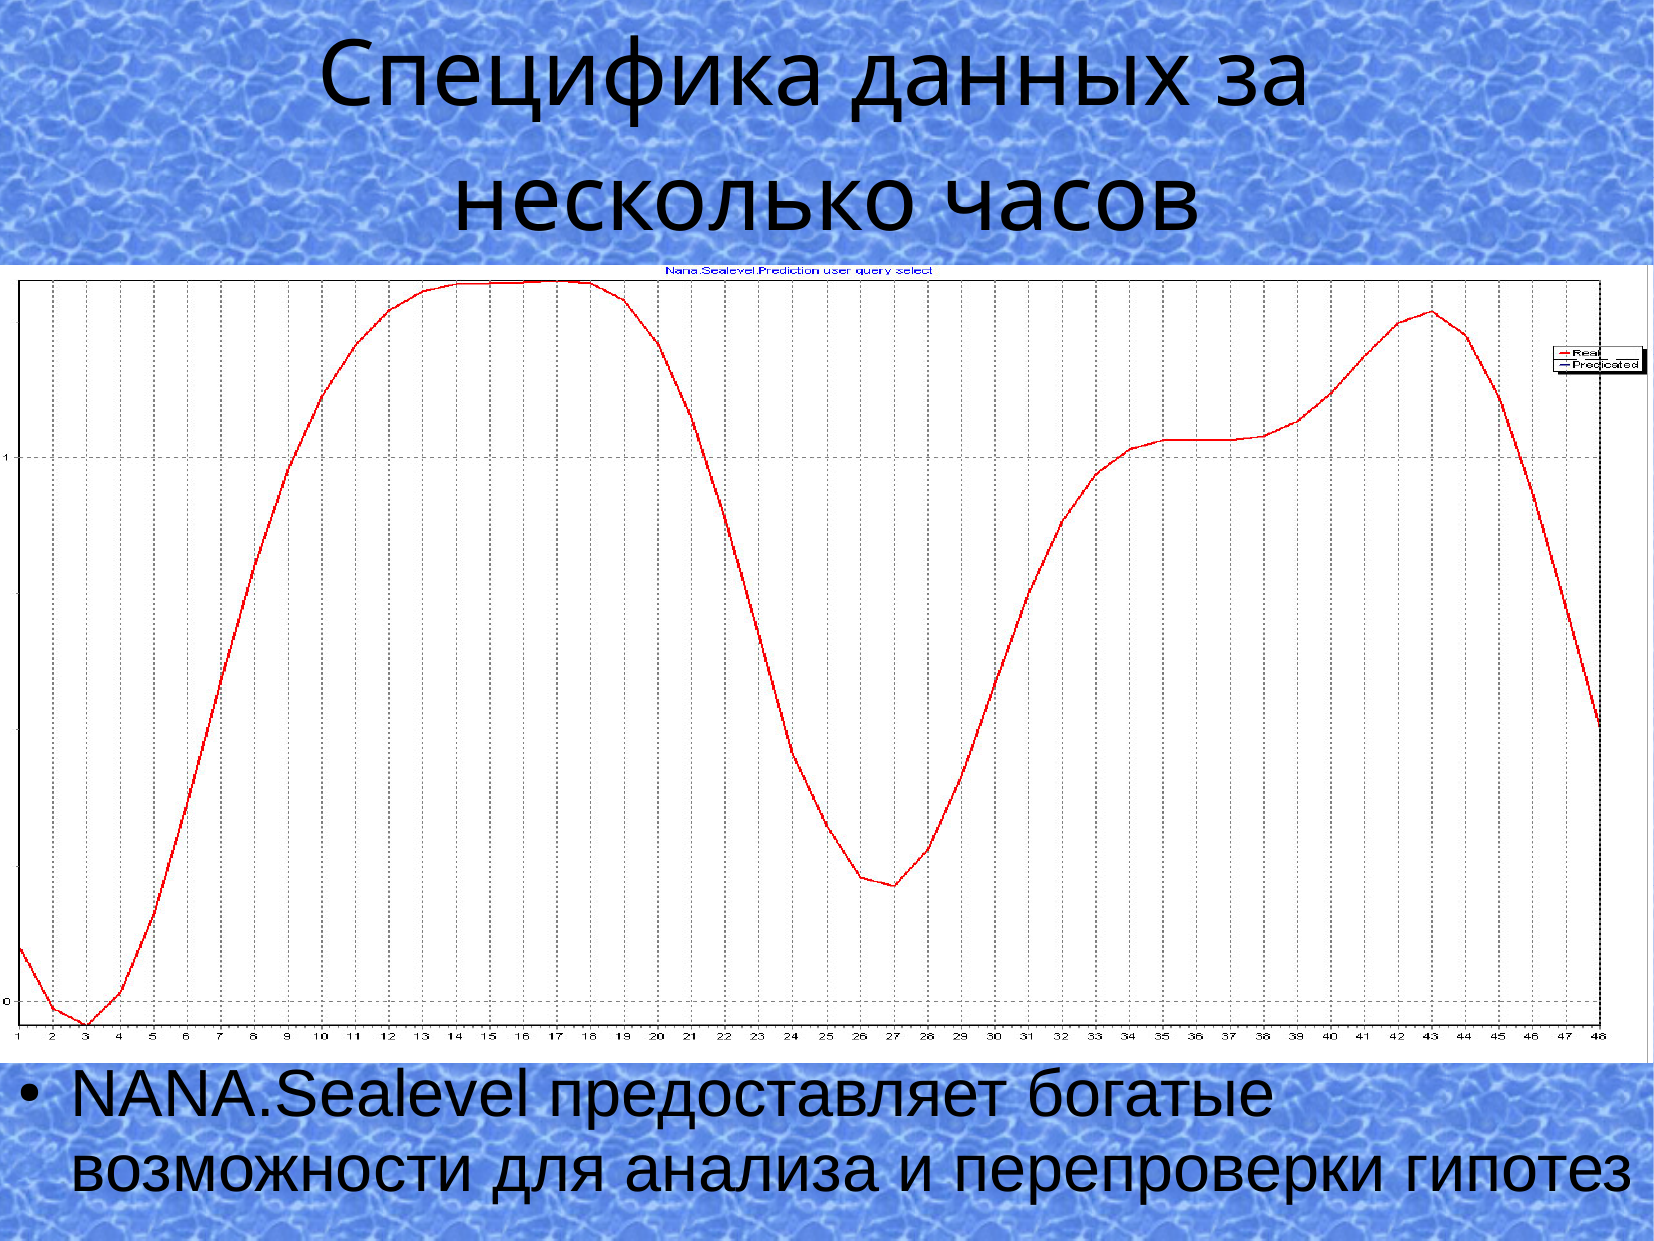

# Специфика данных за несколько часов
NANA.Sealevel предоставляет богатые возможности для анализа и перепроверки гипотез